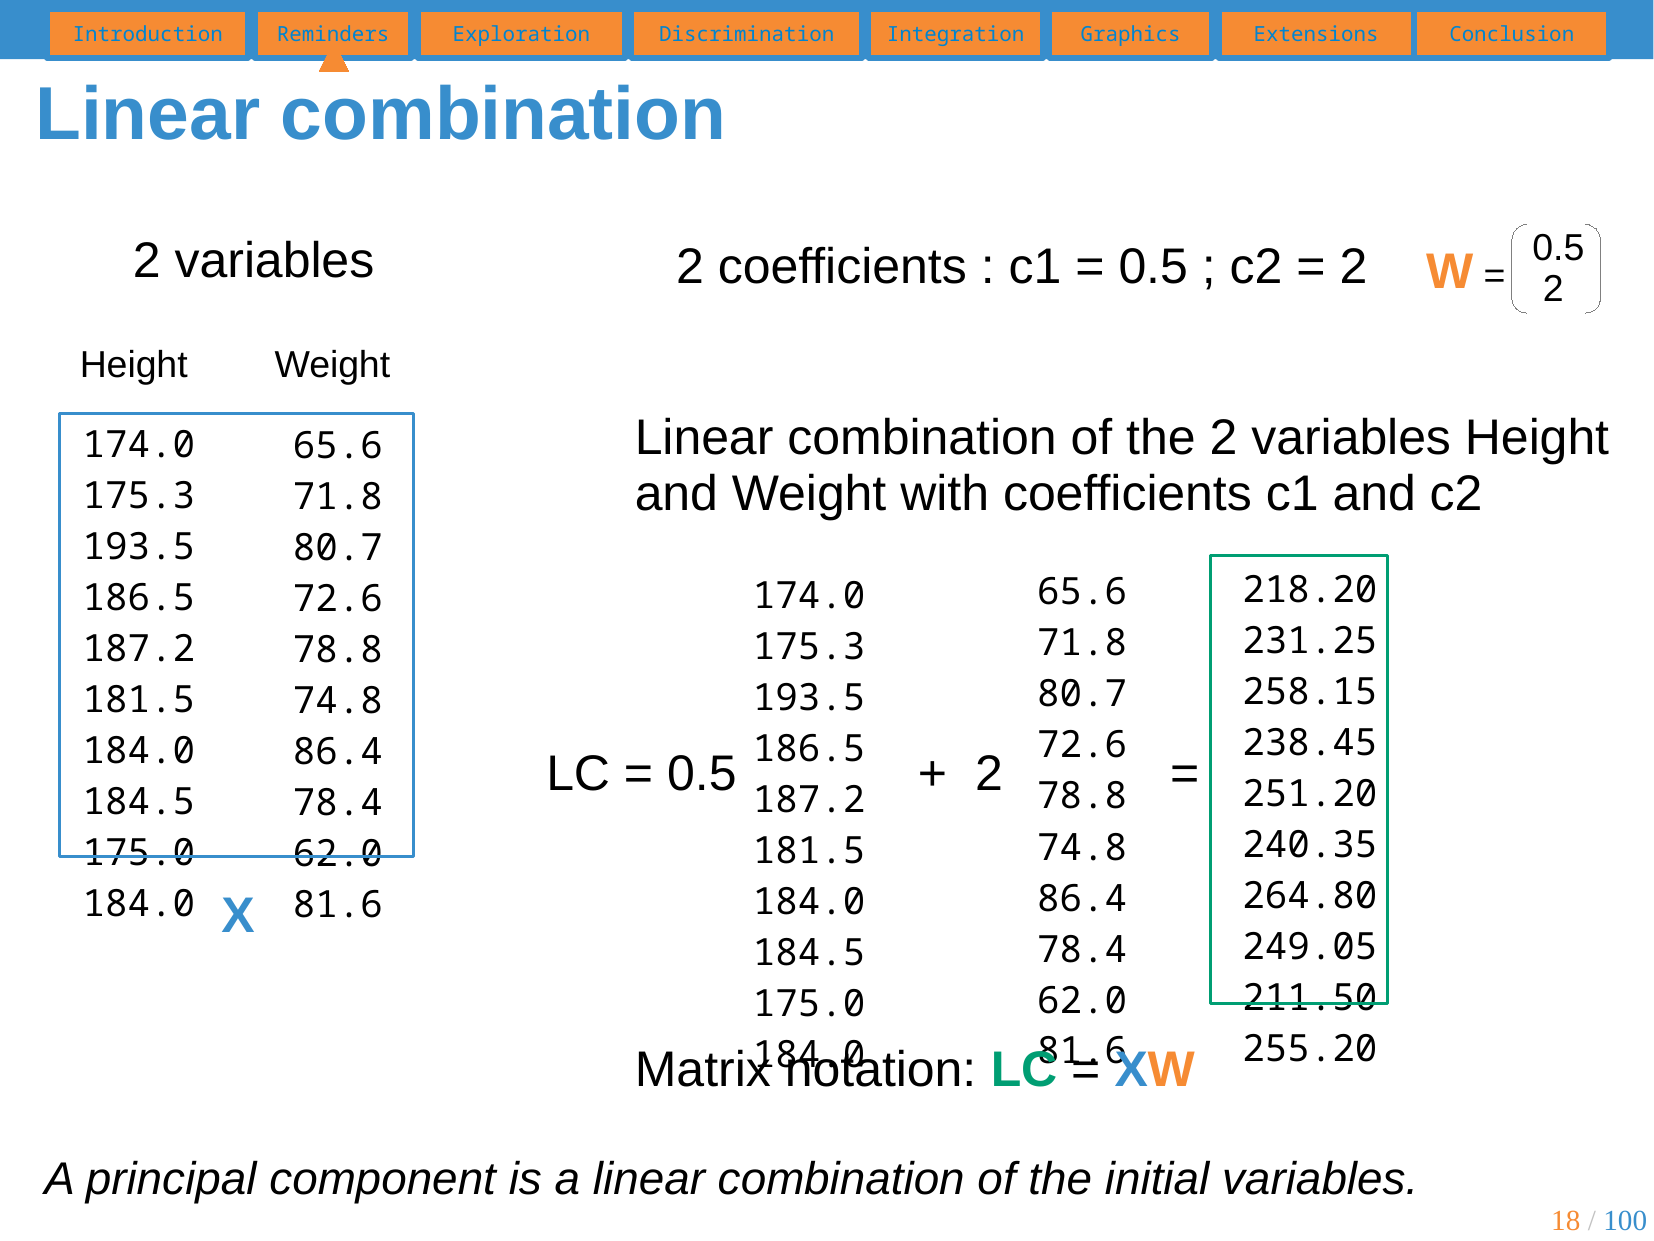

# Linear combination
0.5
 2
2 variables
2 coefficients : c1 = 0.5 ; c2 = 2
W =
Height
Weight
Linear combination of the 2 variables Height and Weight with coefficients c1 and c2
174.0 175.3 193.5 186.5 187.2 181.5 184.0 184.5 175.0 184.0
65.6 71.8 80.7 72.6 78.8 74.8 86.4 78.4 62.0 81.6
218.20 231.25 258.15 238.45 251.20 240.35 264.80 249.05 211.50 255.20
65.6 71.8 80.7 72.6 78.8 74.8 86.4 78.4 62.0 81.6
174.0 175.3 193.5 186.5 187.2 181.5 184.0 184.5 175.0 184.0
LC = 0.5 + 2 =
X
Matrix notation: LC = XW
A principal component is a linear combination of the initial variables.
18